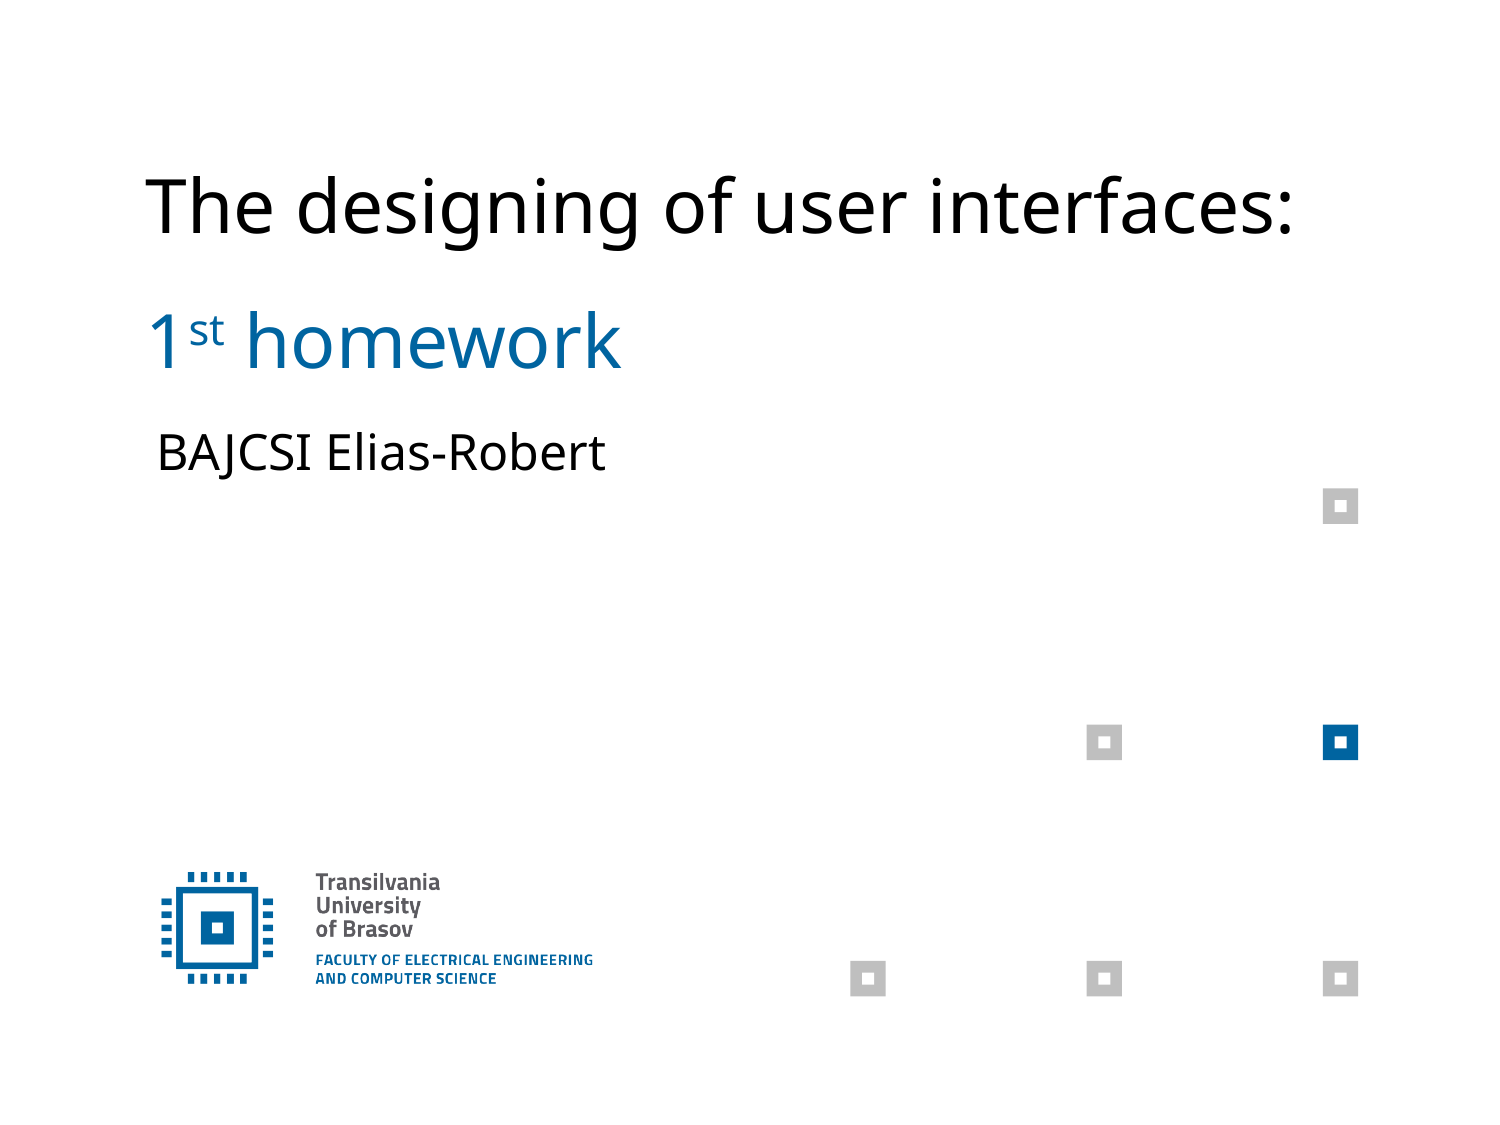

The designing of user interfaces:
1st homework
BAJCSI Elias-Robert